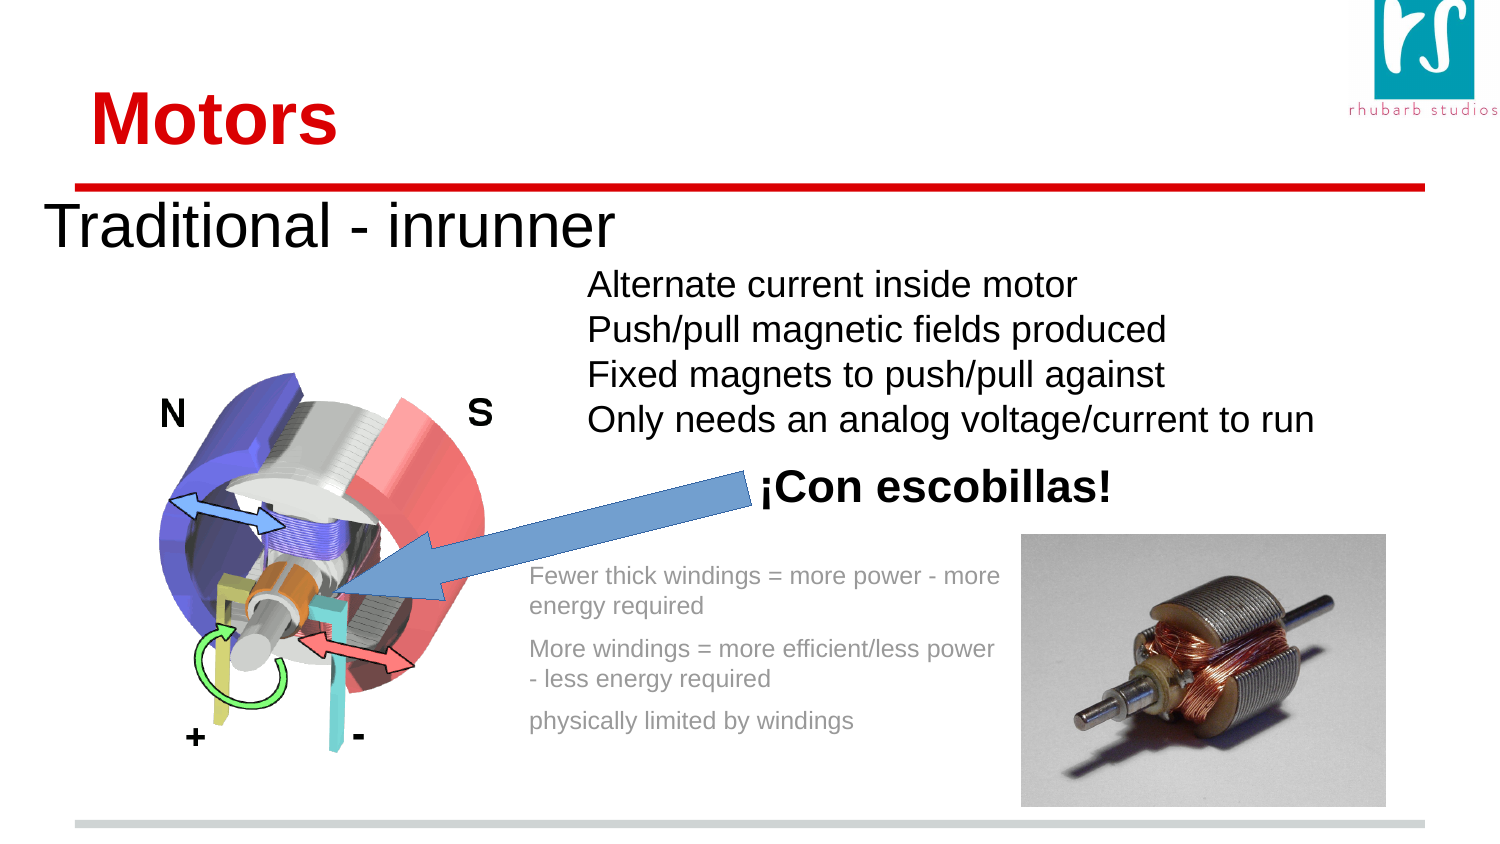

# Motors
Traditional - inrunner
Alternate current inside motor
Push/pull magnetic fields produced
Fixed magnets to push/pull against
Only needs an analog voltage/current to run
¡Con escobillas!
Fewer thick windings = more power - more energy required
More windings = more efficient/less power - less energy required
physically limited by windings